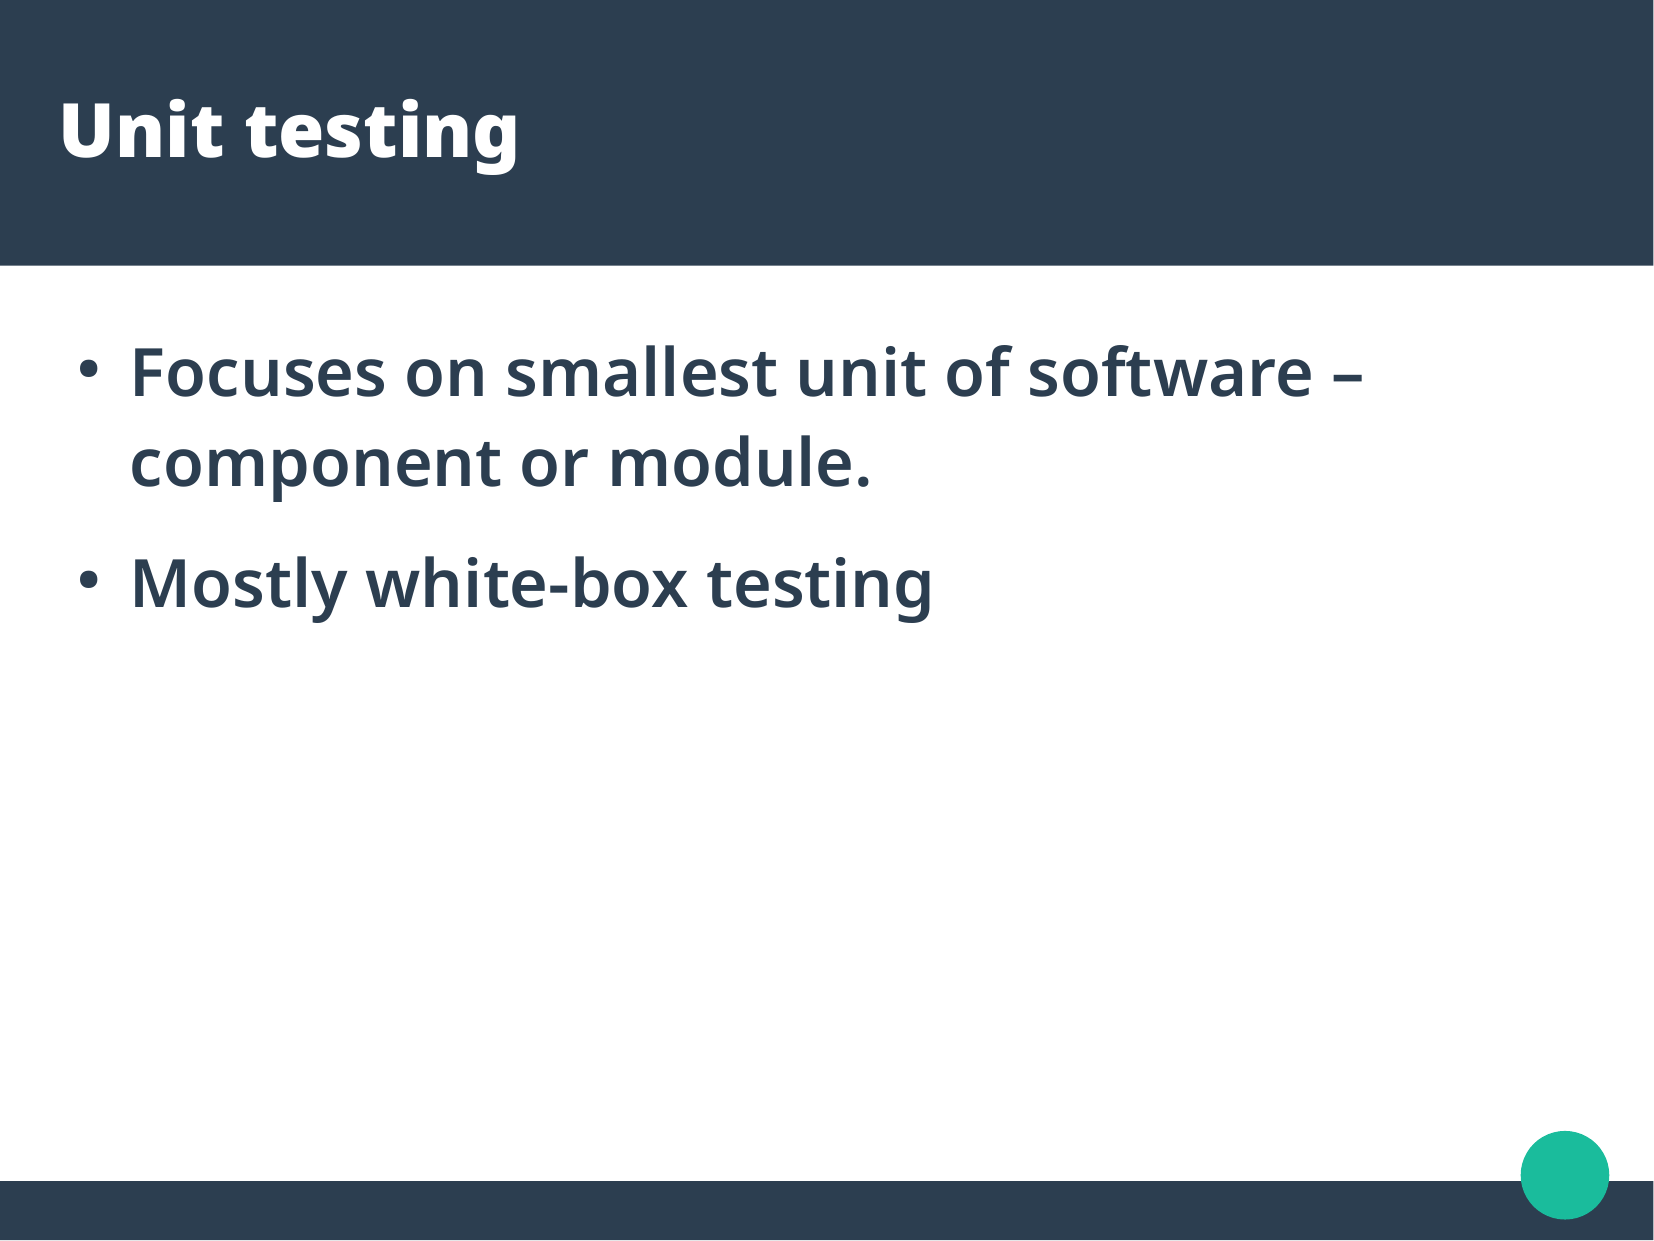

# Unit testing
Focuses on smallest unit of software – component or module.
Mostly white-box testing